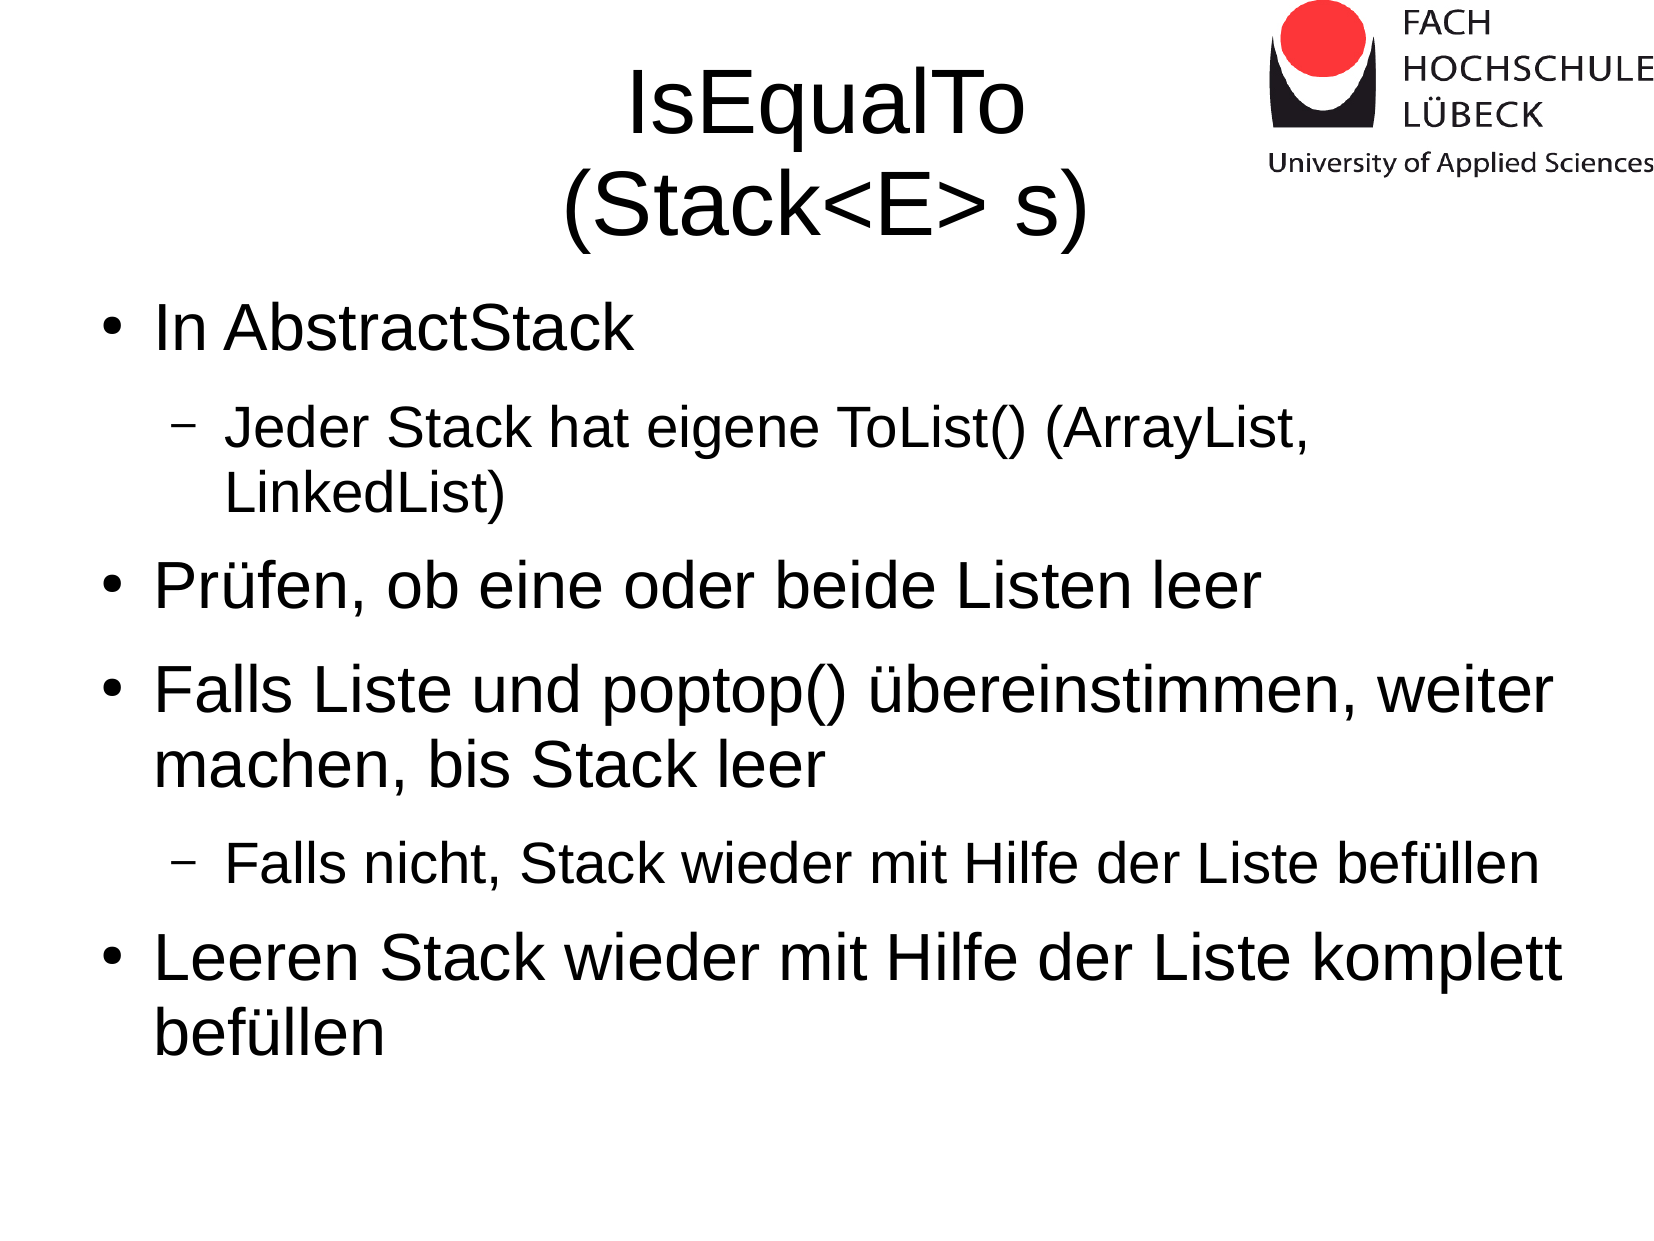

# IsEqualTo (Stack<E> s)
In AbstractStack
Jeder Stack hat eigene ToList() (ArrayList, LinkedList)
Prüfen, ob eine oder beide Listen leer
Falls Liste und poptop() übereinstimmen, weiter machen, bis Stack leer
Falls nicht, Stack wieder mit Hilfe der Liste befüllen
Leeren Stack wieder mit Hilfe der Liste komplett befüllen